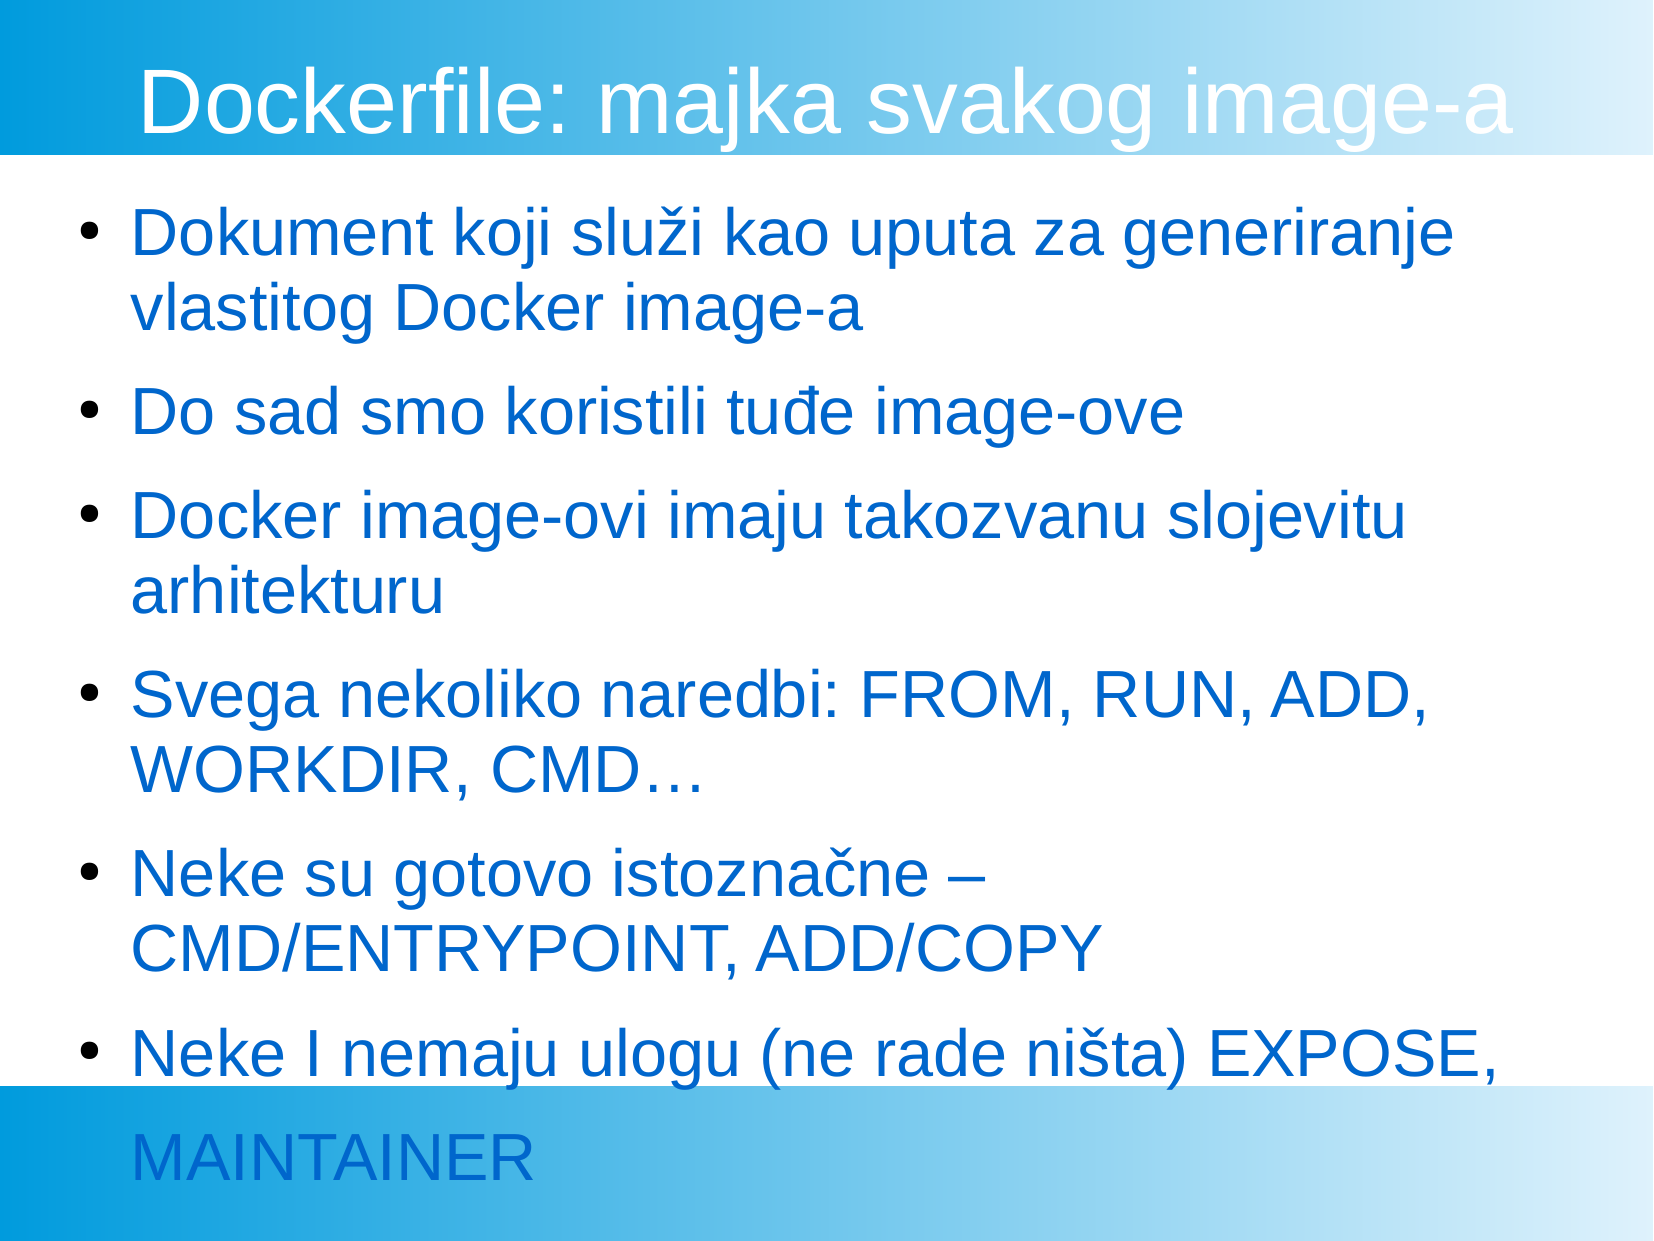

# Dockerfile: majka svakog image-a
Dokument koji služi kao uputa za generiranje vlastitog Docker image-a
Do sad smo koristili tuđe image-ove
Docker image-ovi imaju takozvanu slojevitu arhitekturu
Svega nekoliko naredbi: FROM, RUN, ADD, WORKDIR, CMD…
Neke su gotovo istoznačne – CMD/ENTRYPOINT, ADD/COPY
Neke I nemaju ulogu (ne rade ništa) EXPOSE,
MAINTAINER